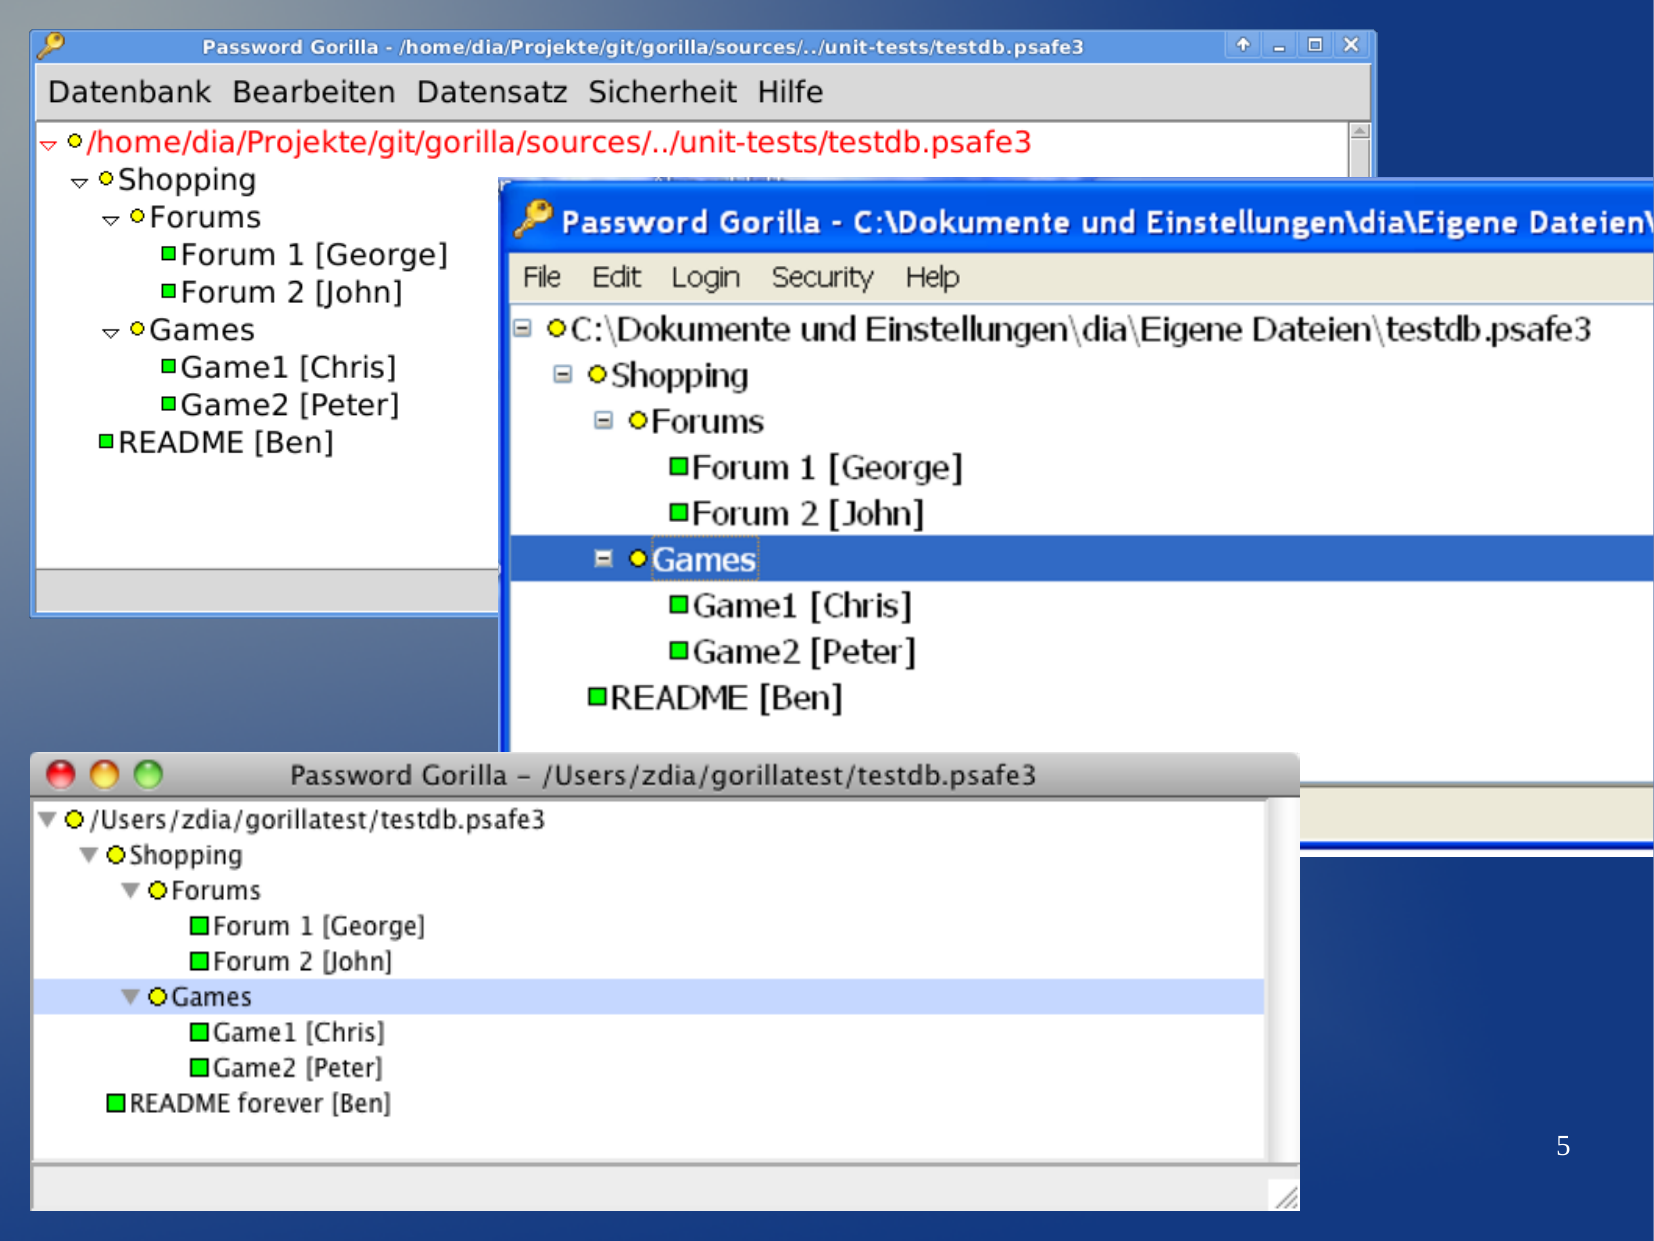

# Password Gorilla: Linux Version
Main screen
5